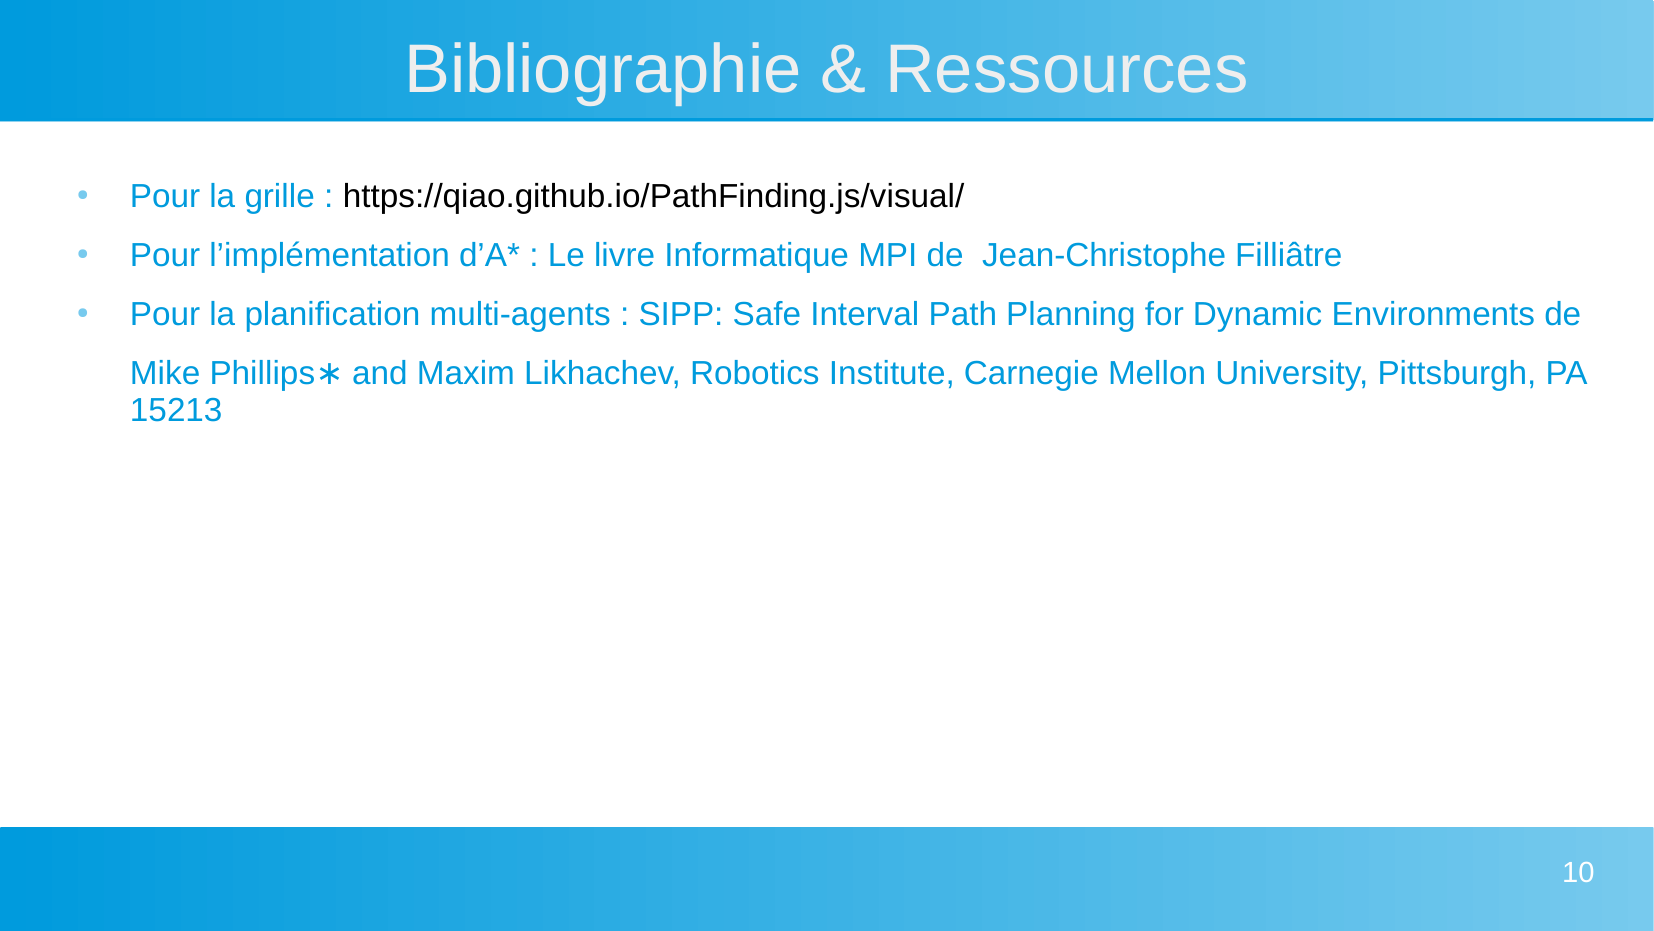

# Bibliographie & Ressources
Pour la grille : https://qiao.github.io/PathFinding.js/visual/
Pour l’implémentation d’A* : Le livre Informatique MPI de Jean-Christophe Filliâtre
Pour la planification multi-agents : SIPP: Safe Interval Path Planning for Dynamic Environments de
Mike Phillips∗ and Maxim Likhachev, Robotics Institute, Carnegie Mellon University, Pittsburgh, PA 15213
10